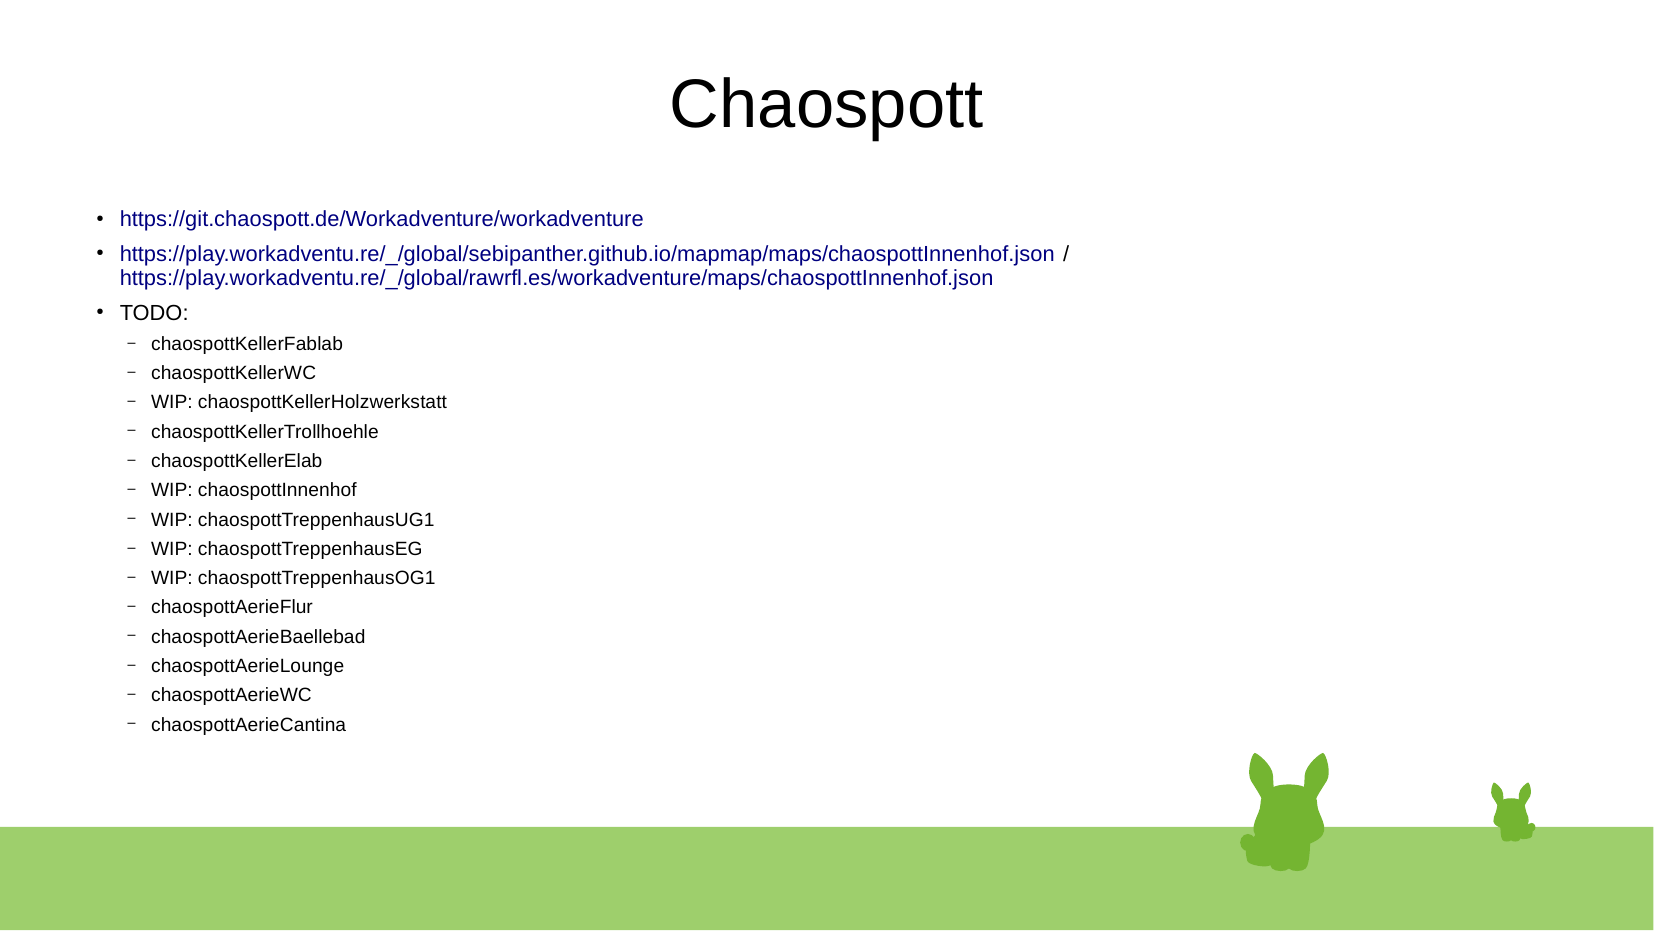

# Chaospott
https://git.chaospott.de/Workadventure/workadventure
https://play.workadventu.re/_/global/sebipanther.github.io/mapmap/maps/chaospottInnenhof.json / https://play.workadventu.re/_/global/rawrfl.es/workadventure/maps/chaospottInnenhof.json
TODO:
chaospottKellerFablab
chaospottKellerWC
WIP: chaospottKellerHolzwerkstatt
chaospottKellerTrollhoehle
chaospottKellerElab
WIP: chaospottInnenhof
WIP: chaospottTreppenhausUG1
WIP: chaospottTreppenhausEG
WIP: chaospottTreppenhausOG1
chaospottAerieFlur
chaospottAerieBaellebad
chaospottAerieLounge
chaospottAerieWC
chaospottAerieCantina